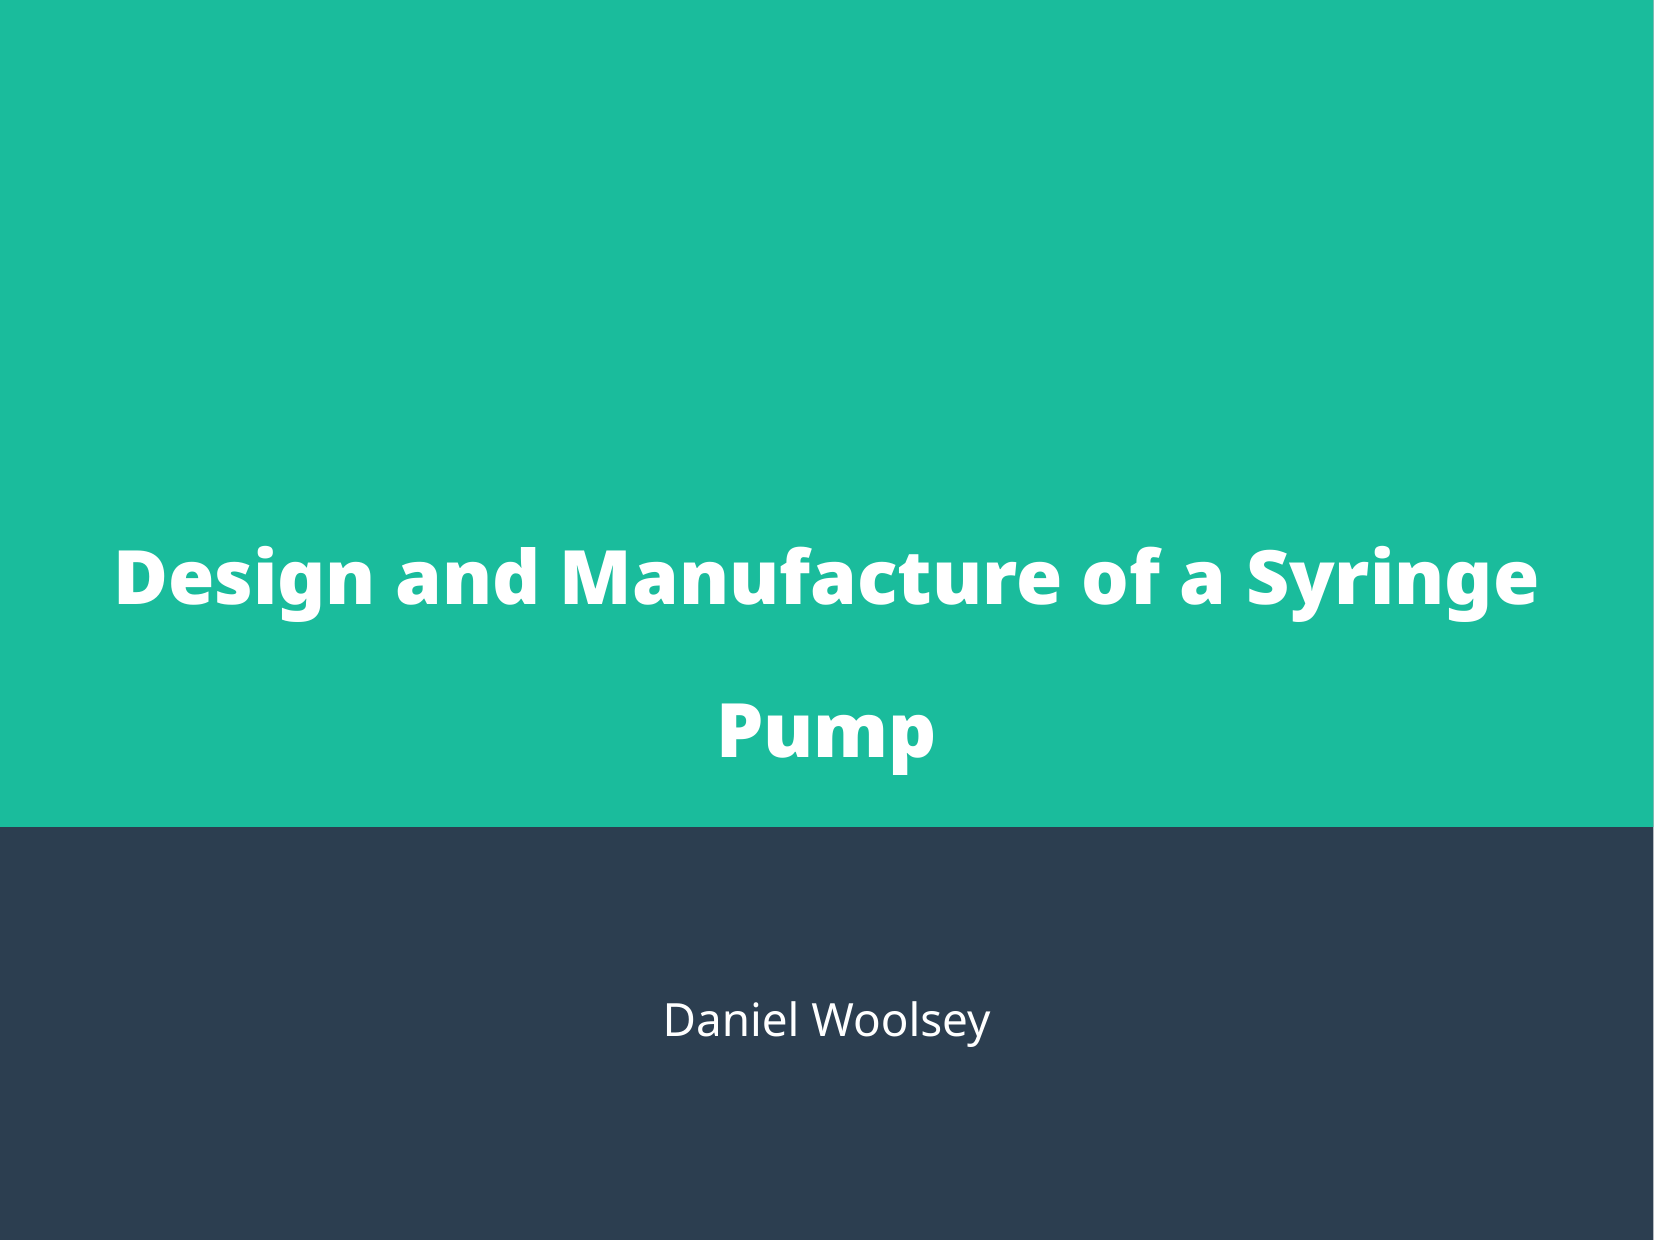

# Design and Manufacture of a Syringe Pump
Daniel Woolsey